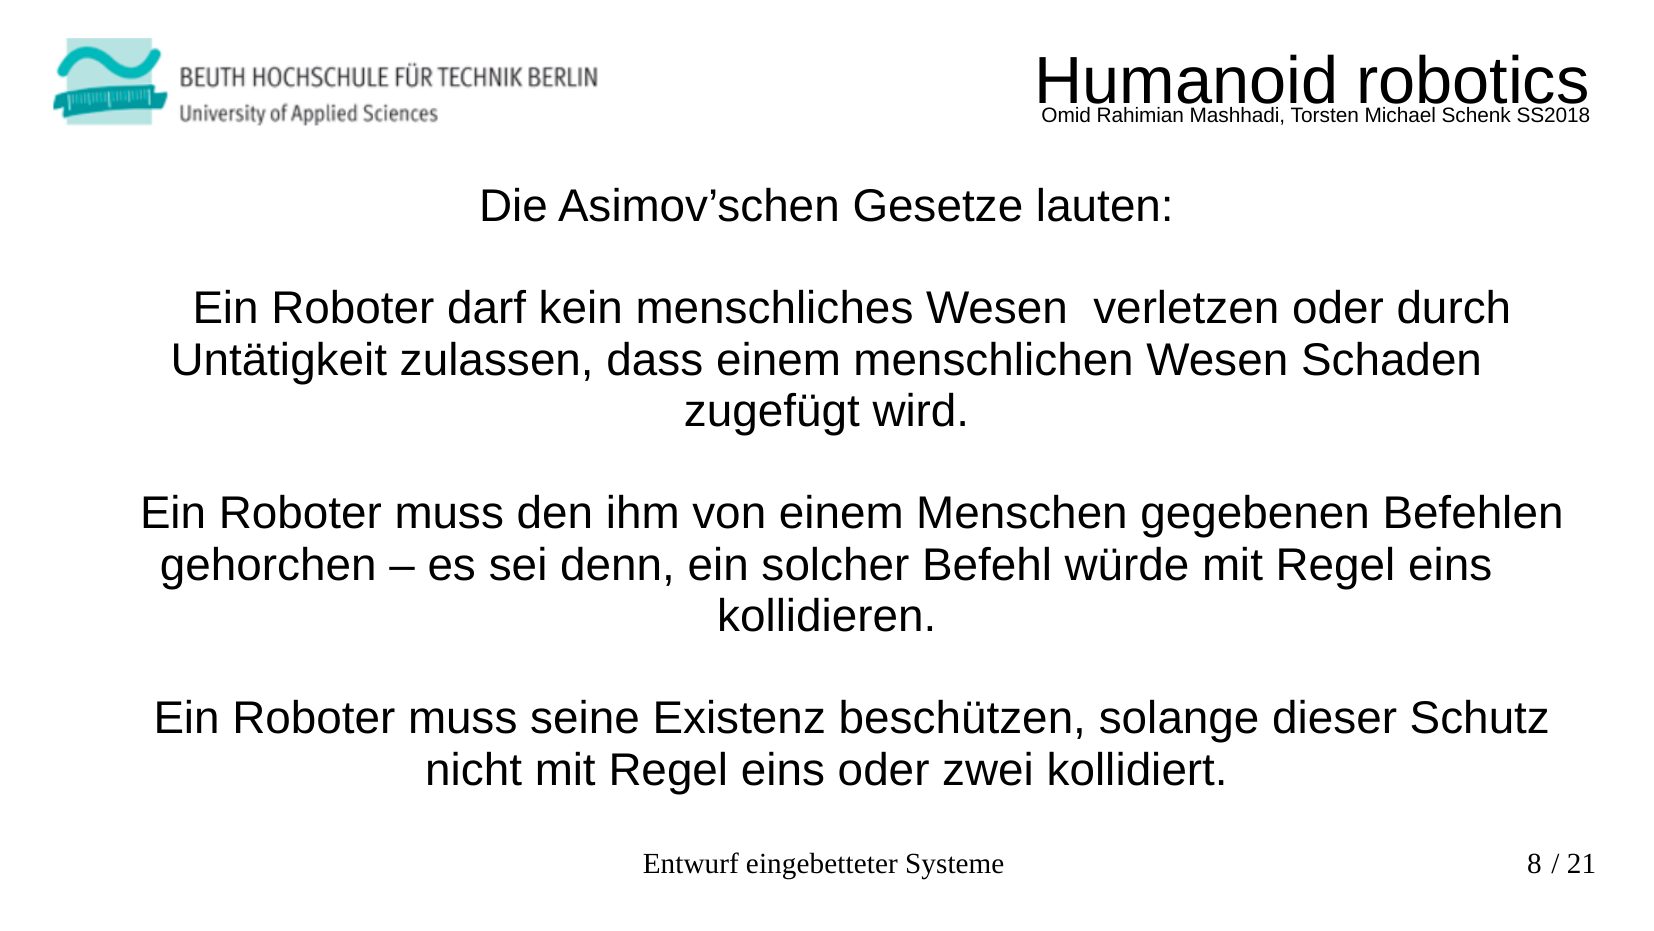

#
Humanoid robotics
Omid Rahimian Mashhadi, Torsten Michael Schenk SS2018
Die Asimov’schen Gesetze lauten:
 Ein Roboter darf kein menschliches Wesen verletzen oder durch Untätigkeit zulassen, dass einem menschlichen Wesen Schaden zugefügt wird.
 Ein Roboter muss den ihm von einem Menschen gegebenen Befehlen gehorchen – es sei denn, ein solcher Befehl würde mit Regel eins kollidieren.
 Ein Roboter muss seine Existenz beschützen, solange dieser Schutz nicht mit Regel eins oder zwei kollidiert.
 / 21
Entwurf eingebetteter Systeme
8